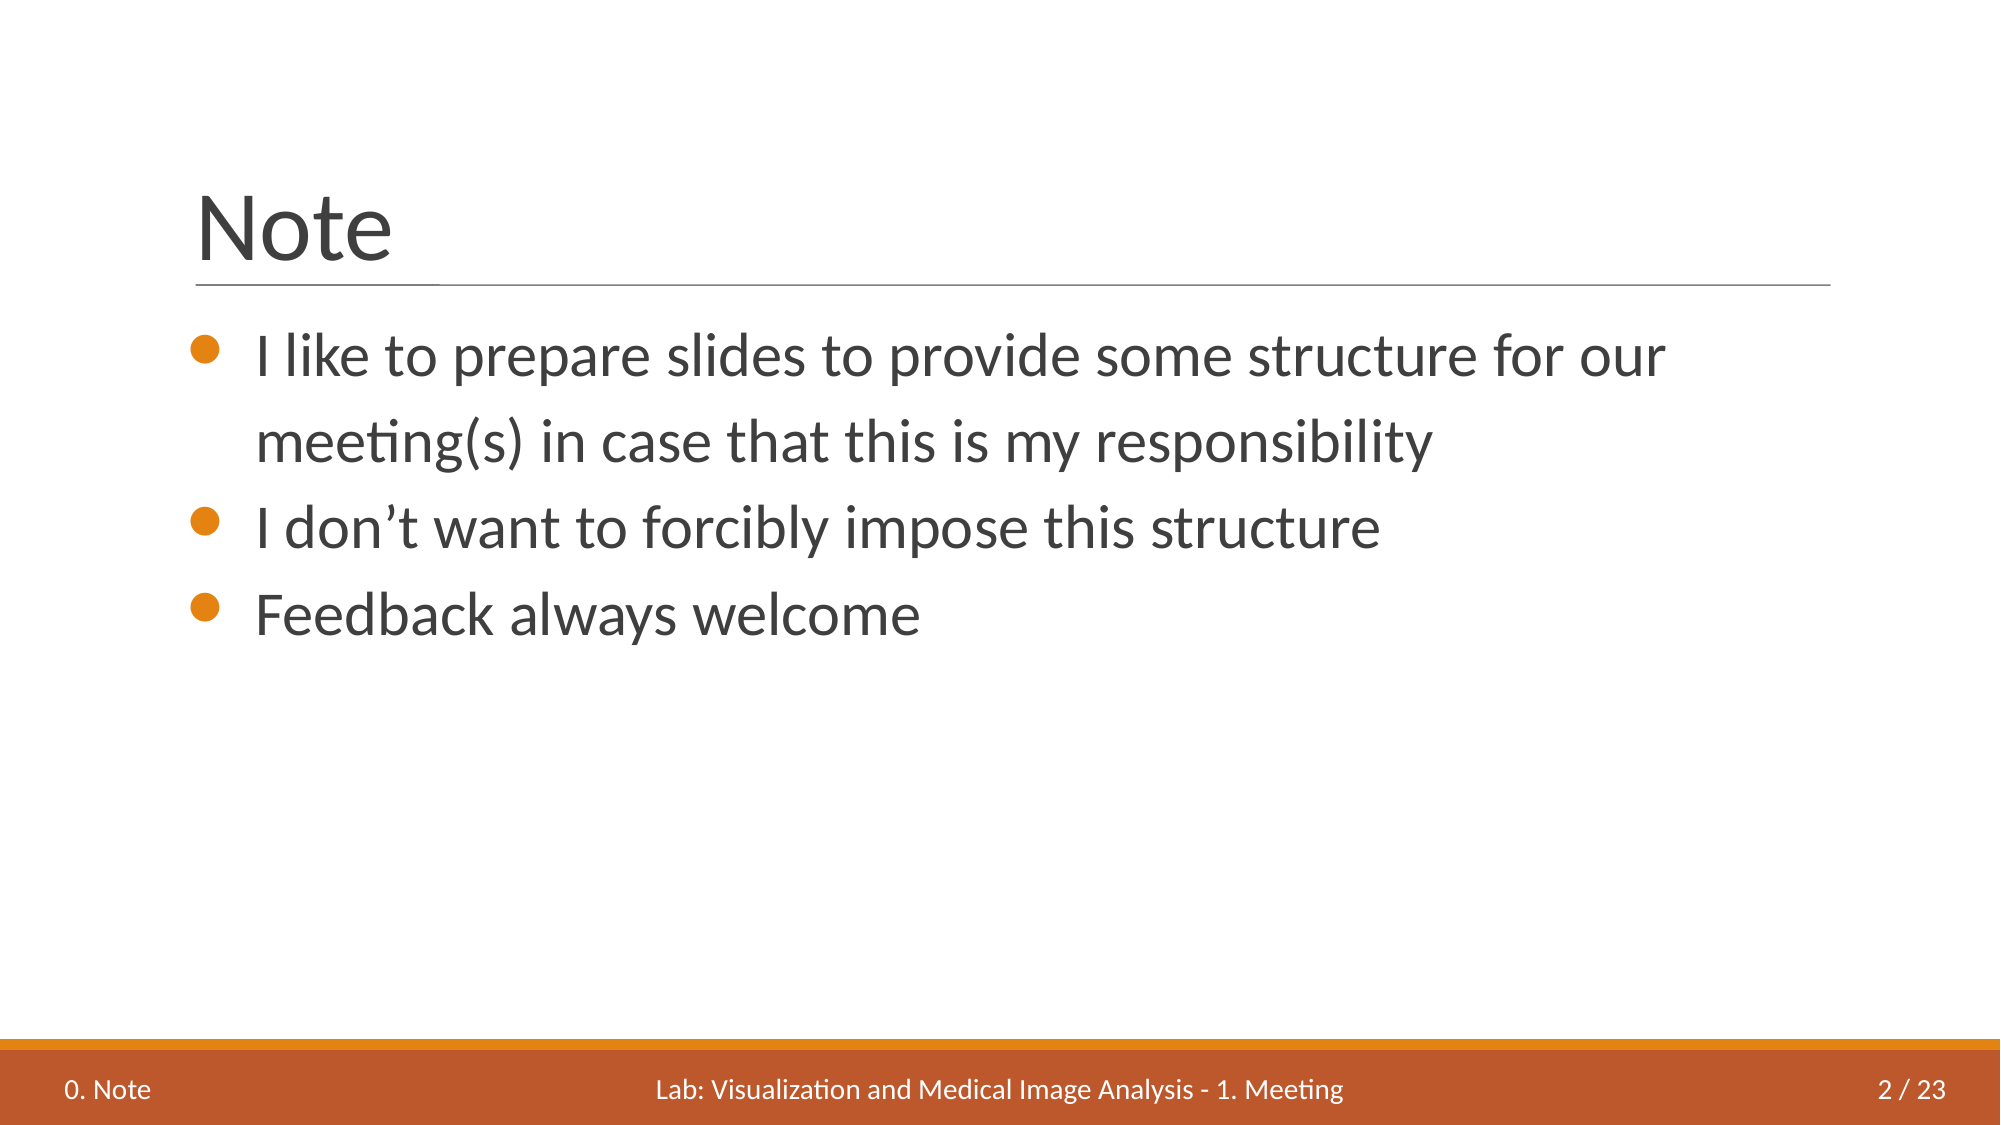

# Note
I like to prepare slides to provide some structure for our meeting(s) in case that this is my responsibility
I don’t want to forcibly impose this structure
Feedback always welcome
0. Note
Lab: Visualization and Medical Image Analysis - 1. Meeting